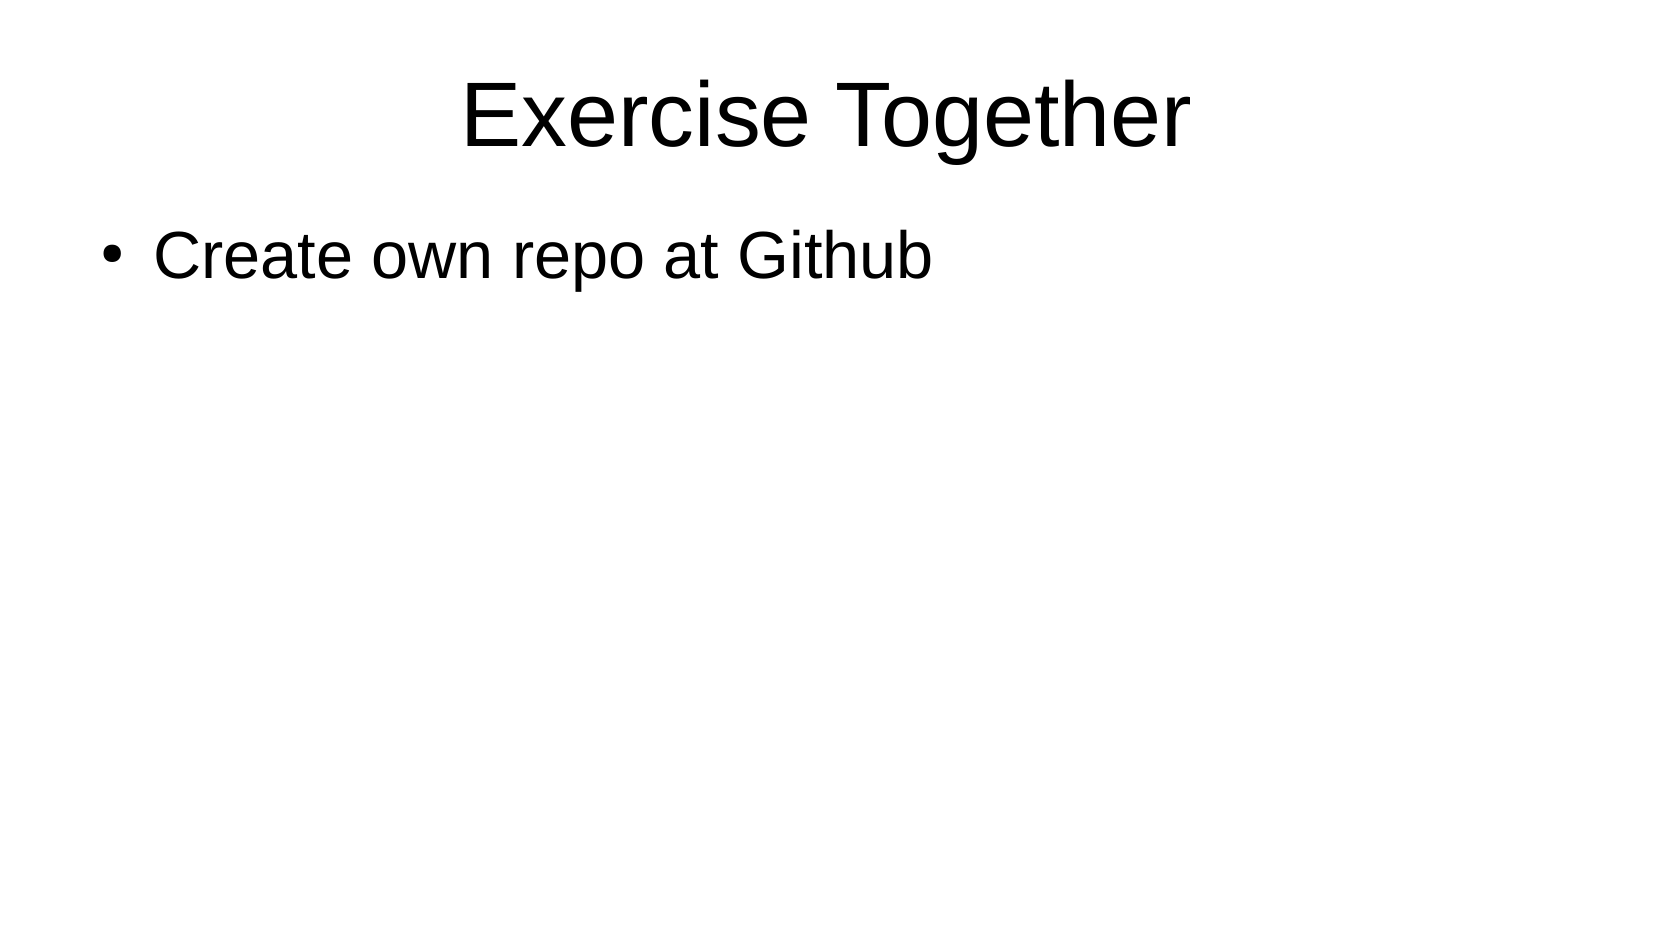

# Exercise Together
Create own repo at Github